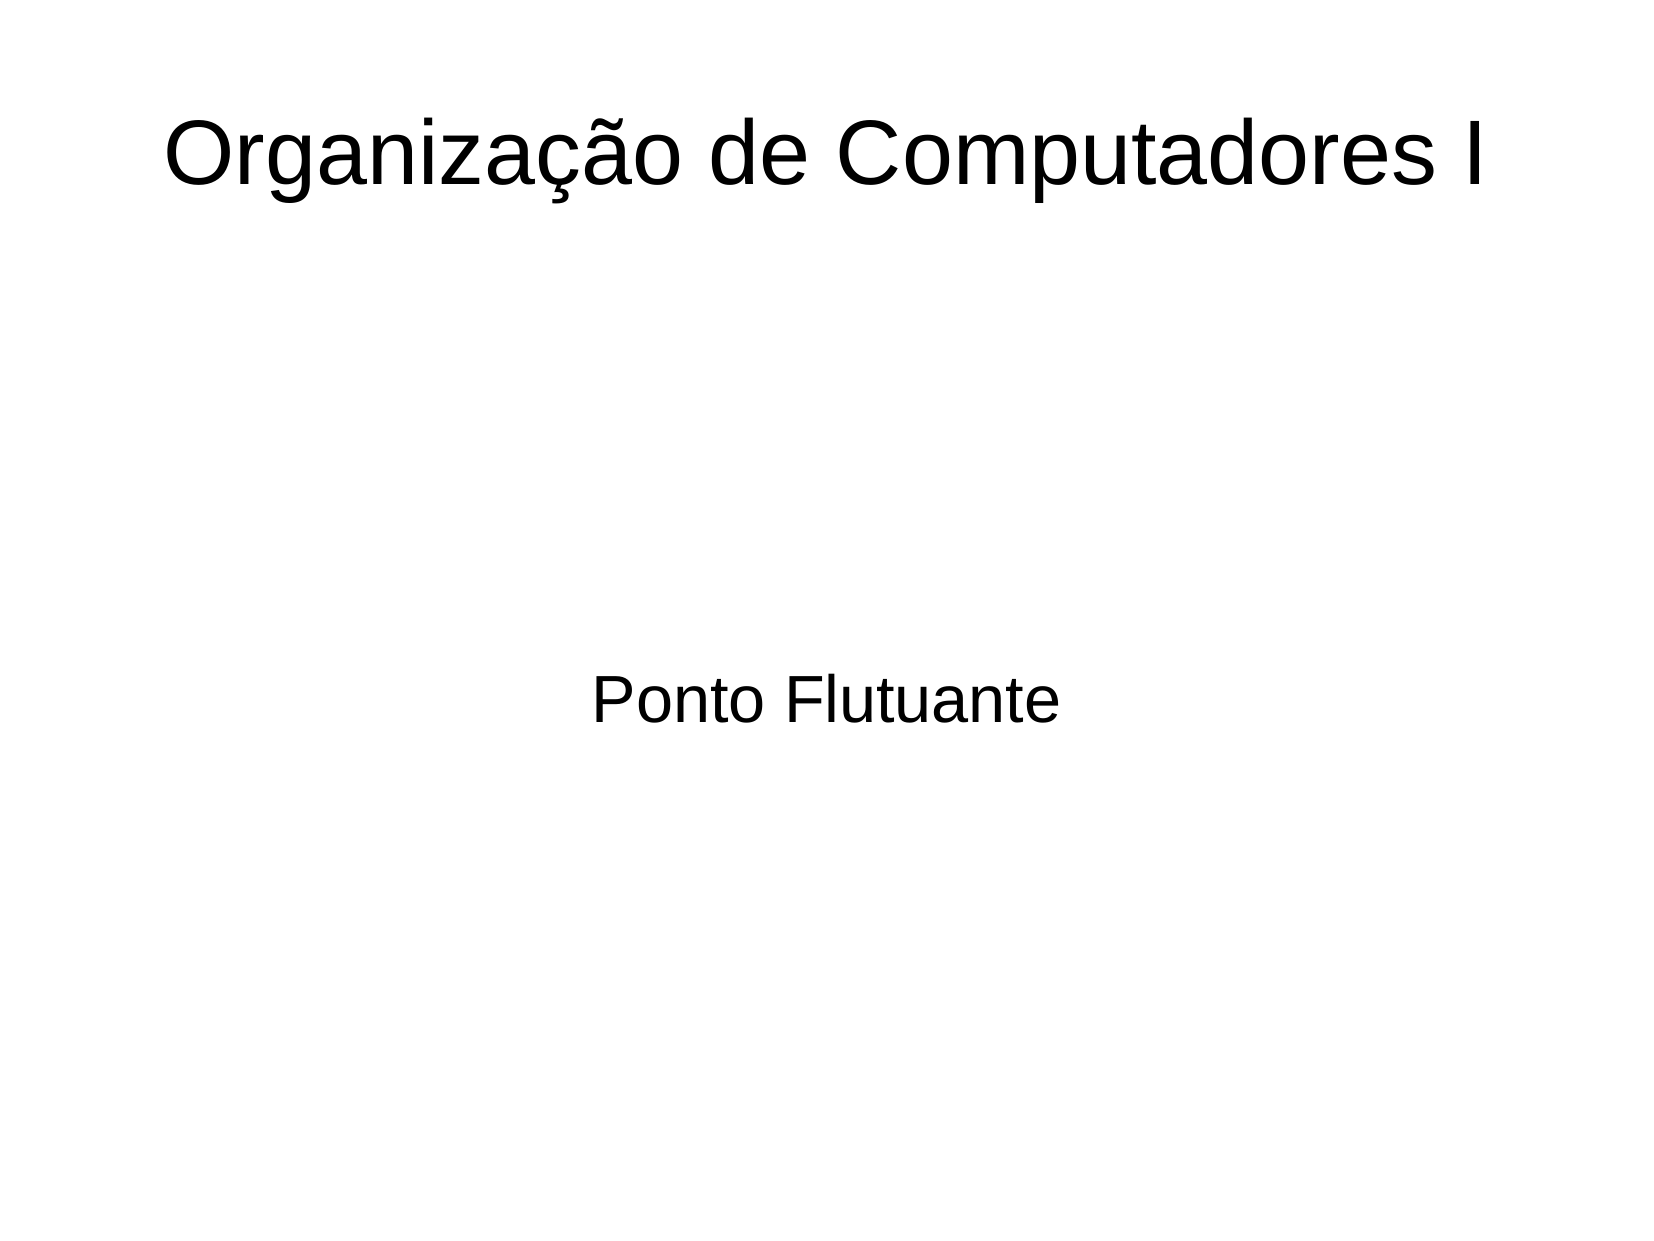

# Organização de Computadores I
Ponto Flutuante